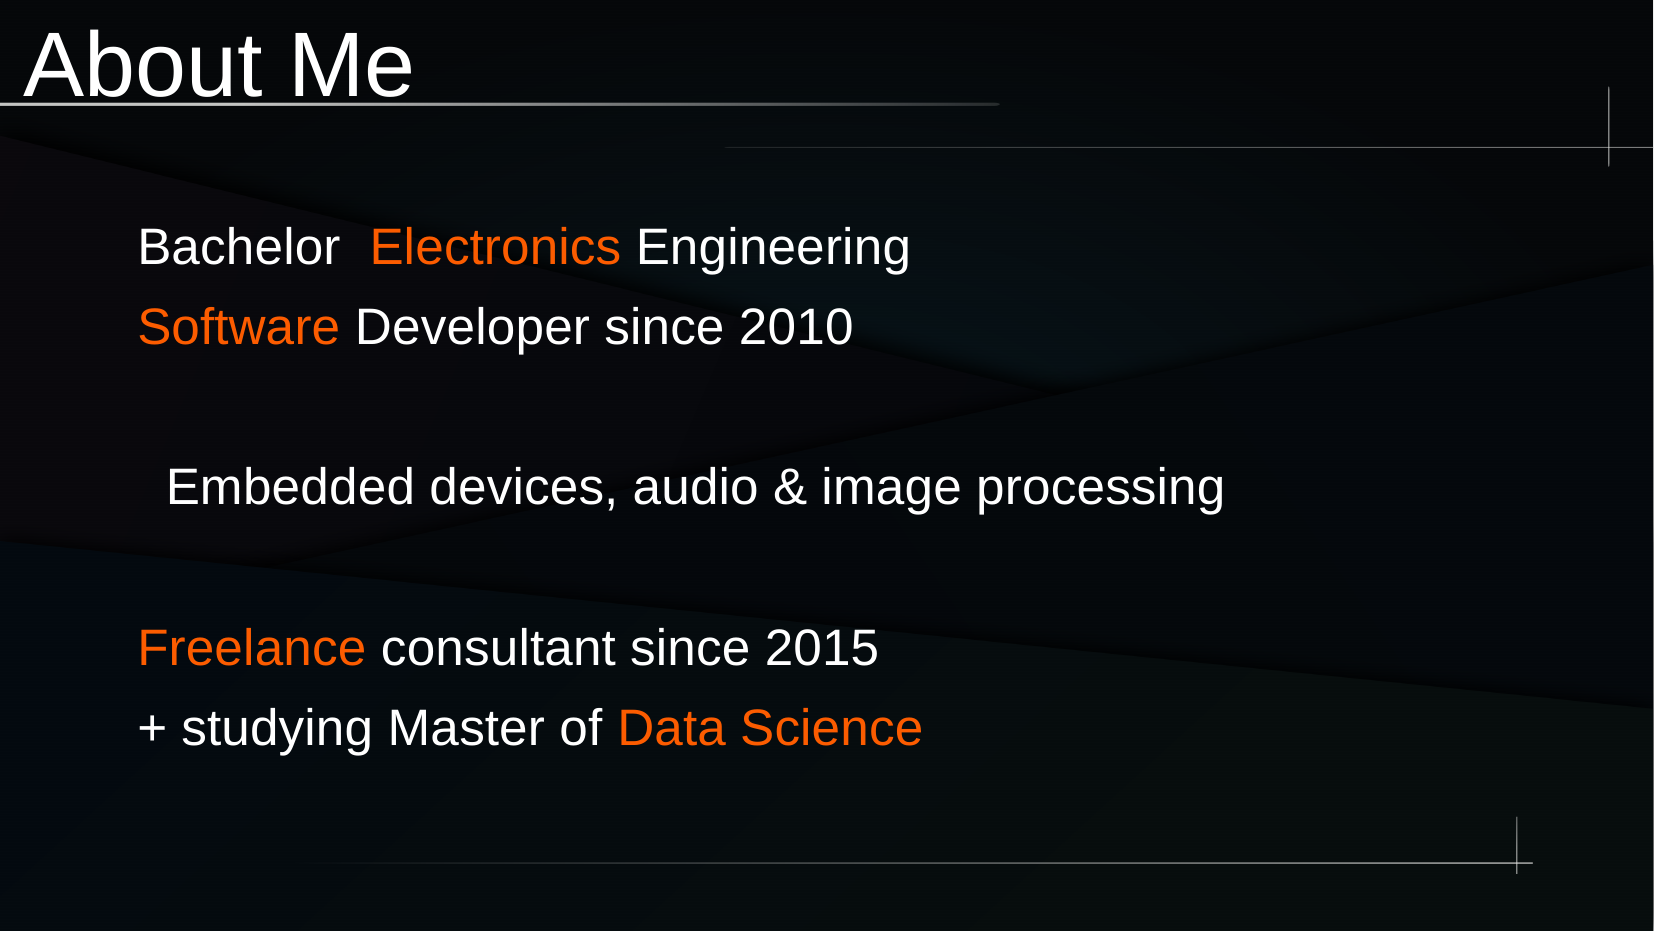

# About Me
Bachelor Electronics Engineering
Software Developer since 2010
 Embedded devices, audio & image processing
Freelance consultant since 2015
+ studying Master of Data Science